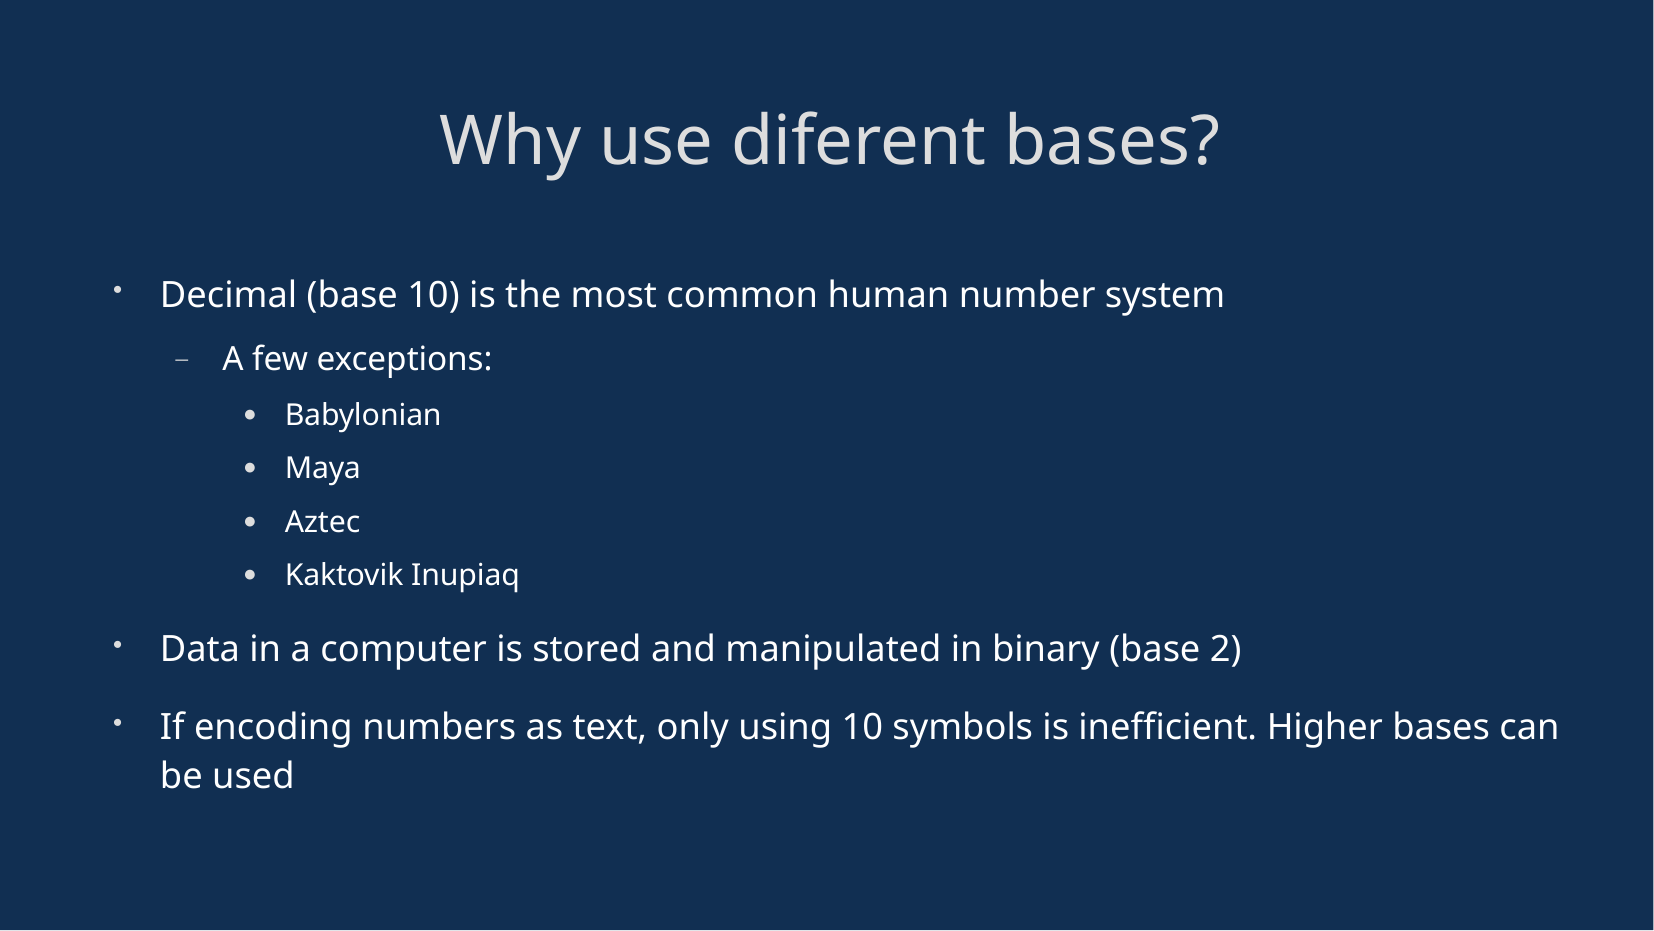

# Why use diferent bases?
Decimal (base 10) is the most common human number system
A few exceptions:
Babylonian
Maya
Aztec
Kaktovik Inupiaq
Data in a computer is stored and manipulated in binary (base 2)
If encoding numbers as text, only using 10 symbols is inefficient. Higher bases can be used